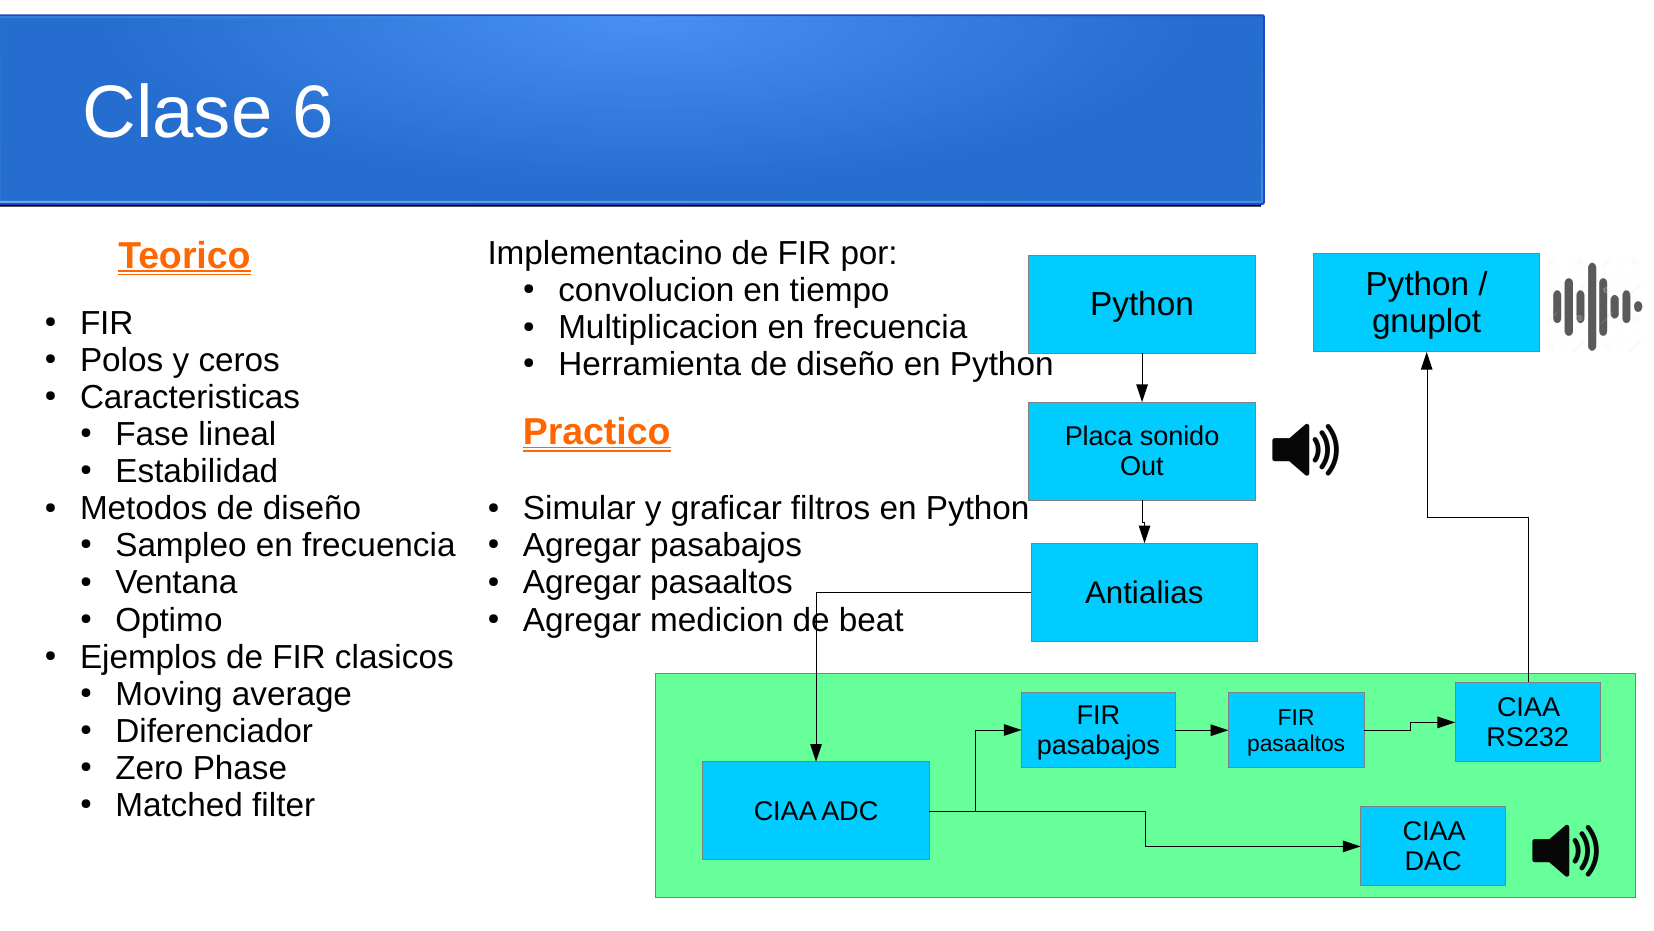

# Clase 6
	Teorico
FIR
Polos y ceros
Caracteristicas
Fase lineal
Estabilidad
Metodos de diseño
Sampleo en frecuencia
Ventana
Optimo
Ejemplos de FIR clasicos
Moving average
Diferenciador
Zero Phase
Matched filter
Implementacino de FIR por:
convolucion en tiempo
Multiplicacion en frecuencia
Herramienta de diseño en Python
Practico
Simular y graficar filtros en Python
Agregar pasabajos
Agregar pasaaltos
Agregar medicion de beat
Python / gnuplot
Python
Placa sonido Out
Antialias
CIAA RS232
FIR pasabajos
FIR pasaaltos
CIAA ADC
CIAA DAC